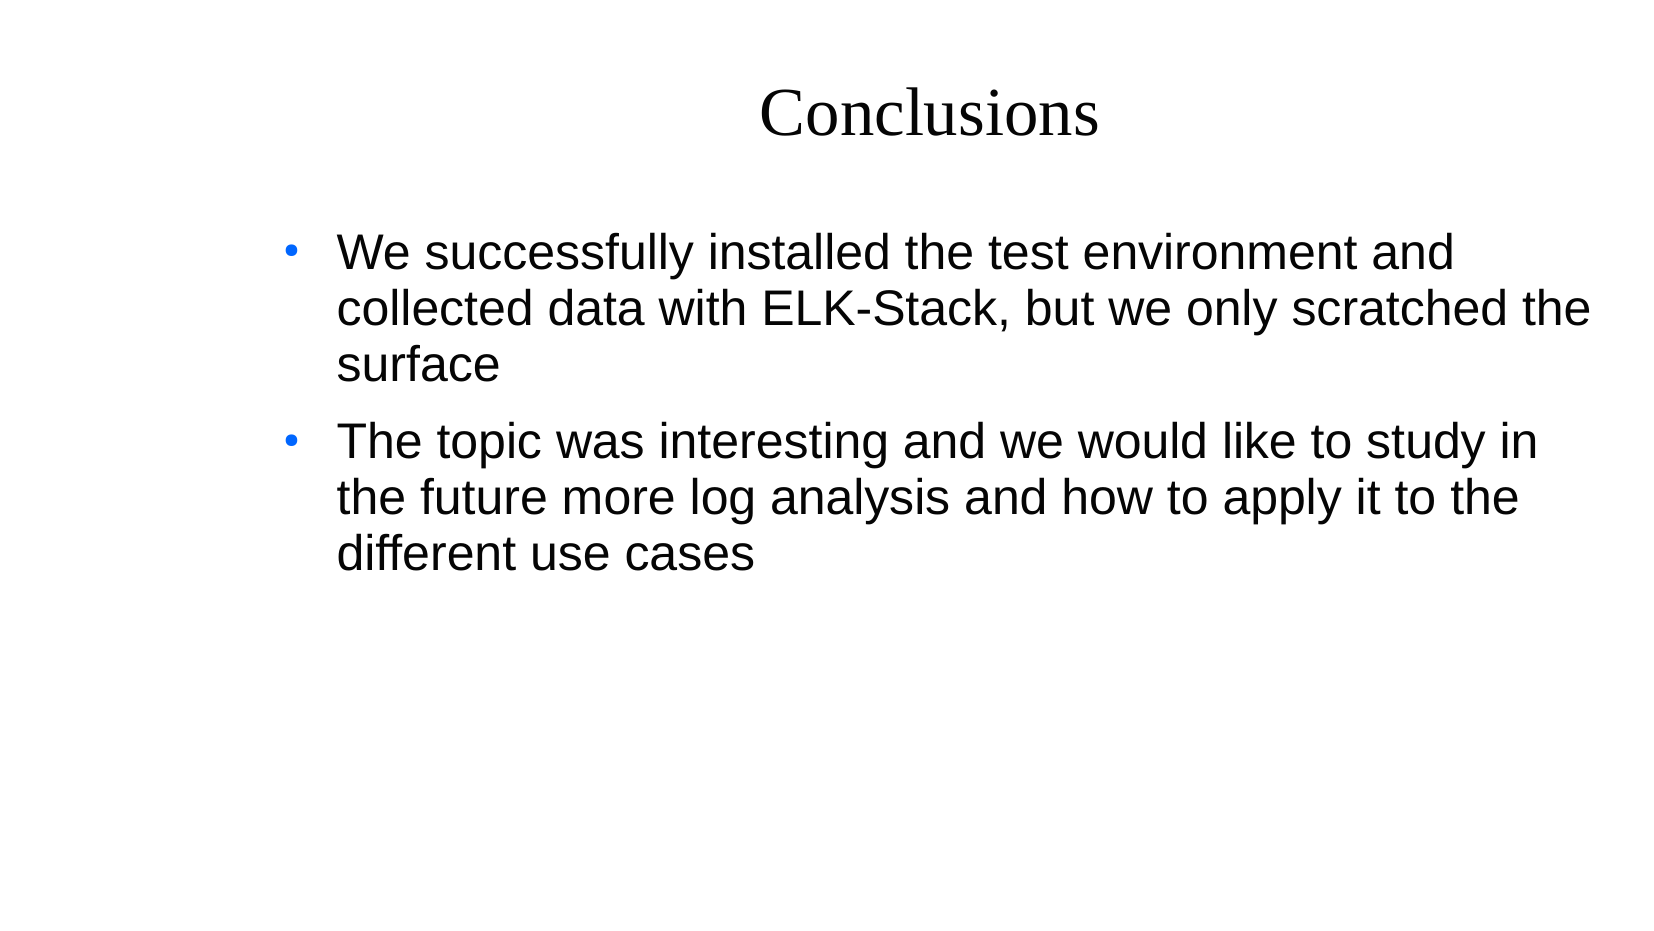

# Conclusions
We successfully installed the test environment and collected data with ELK-Stack, but we only scratched the surface
The topic was interesting and we would like to study in the future more log analysis and how to apply it to the different use cases
11